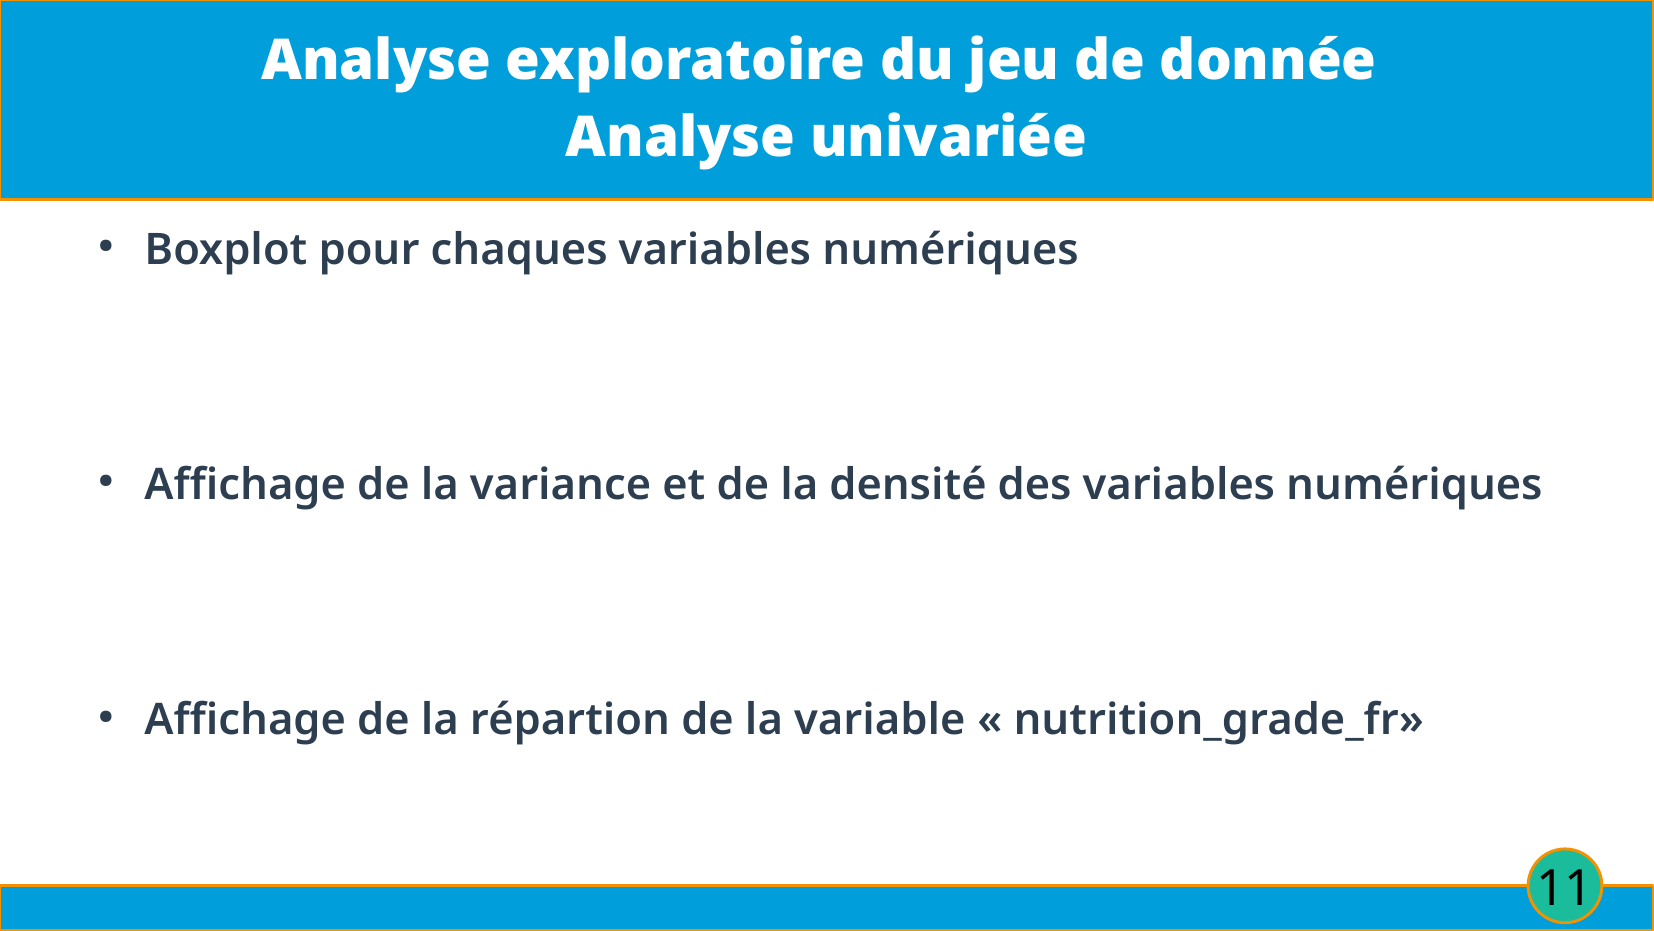

# Analyse exploratoire du jeu de donnée Analyse univariée
Boxplot pour chaques variables numériques
Affichage de la variance et de la densité des variables numériques
Affichage de la répartion de la variable « nutrition_grade_fr»